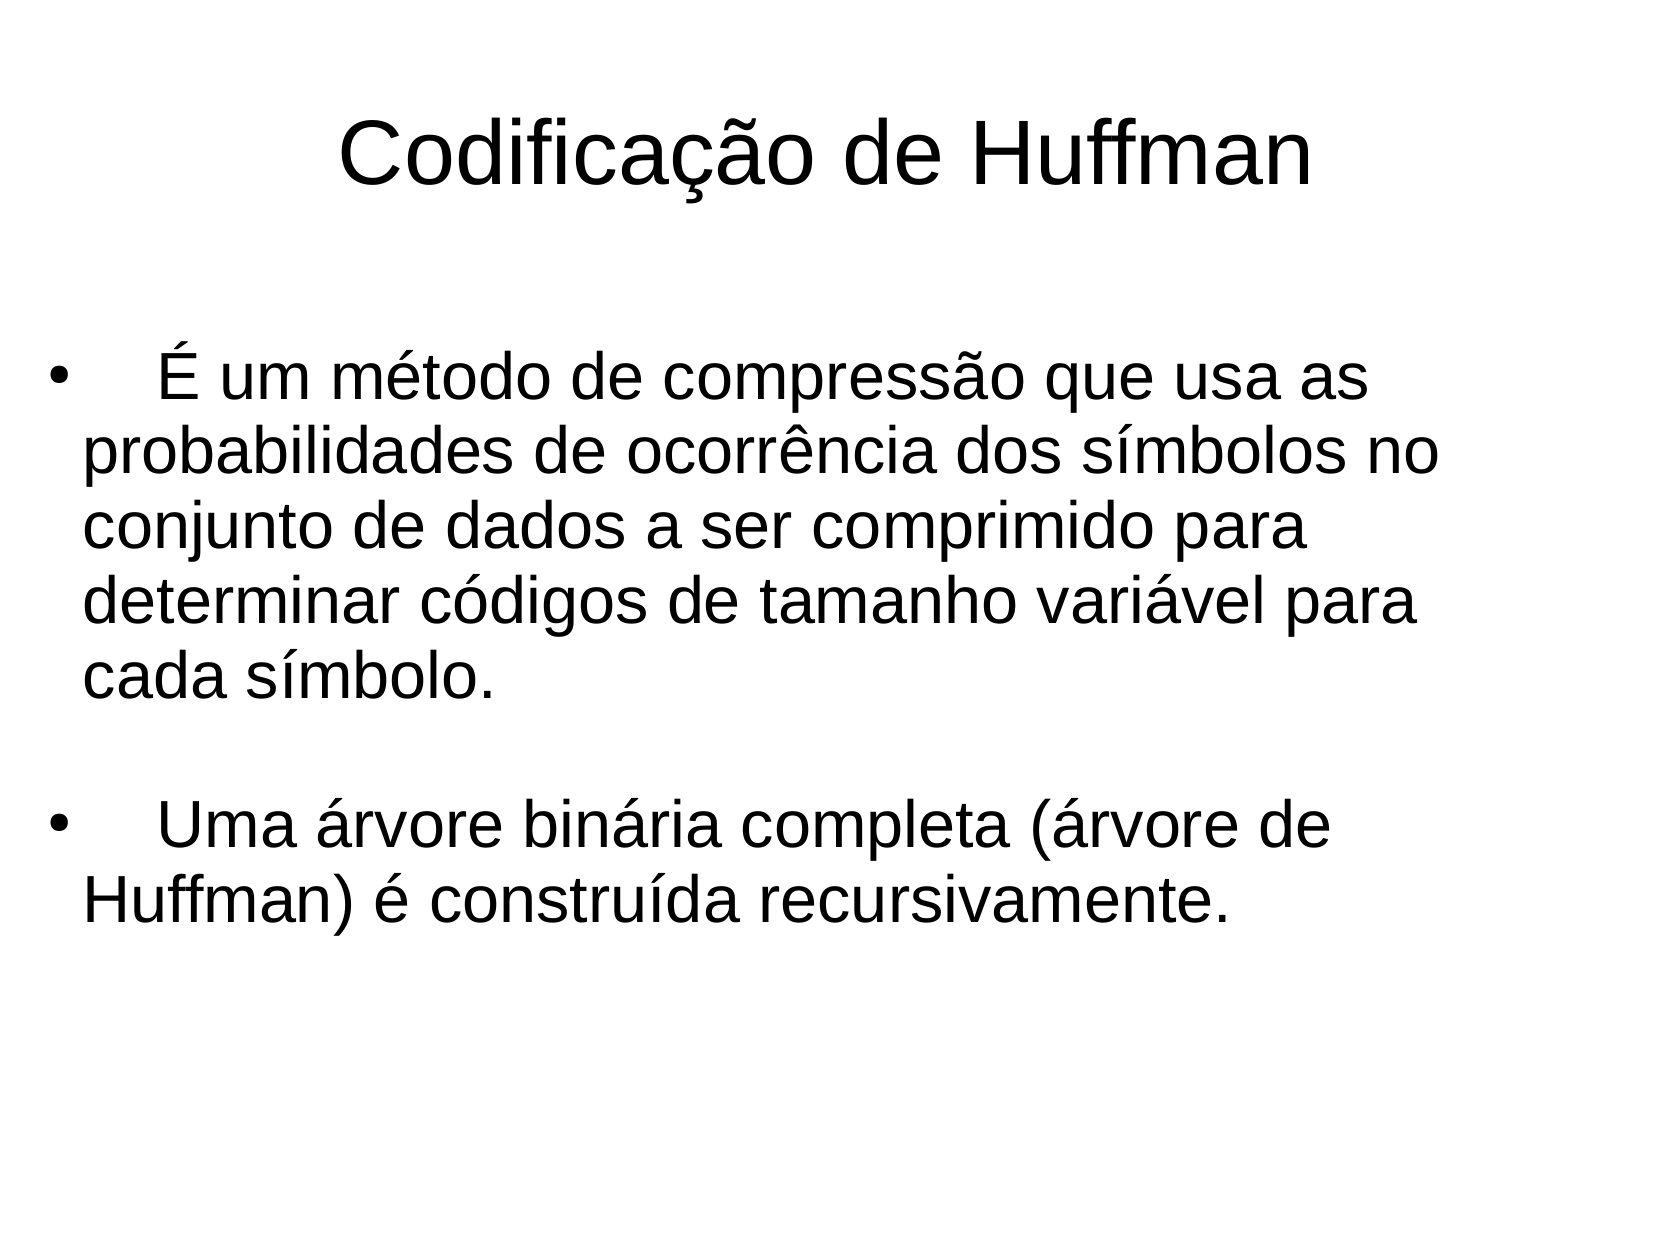

# Codificação de Huffman
	É um método de compressão que usa as probabilidades de ocorrência dos símbolos no conjunto de dados a ser comprimido para determinar códigos de tamanho variável para cada símbolo.
	Uma árvore binária completa (árvore de Huffman) é construída recursivamente.